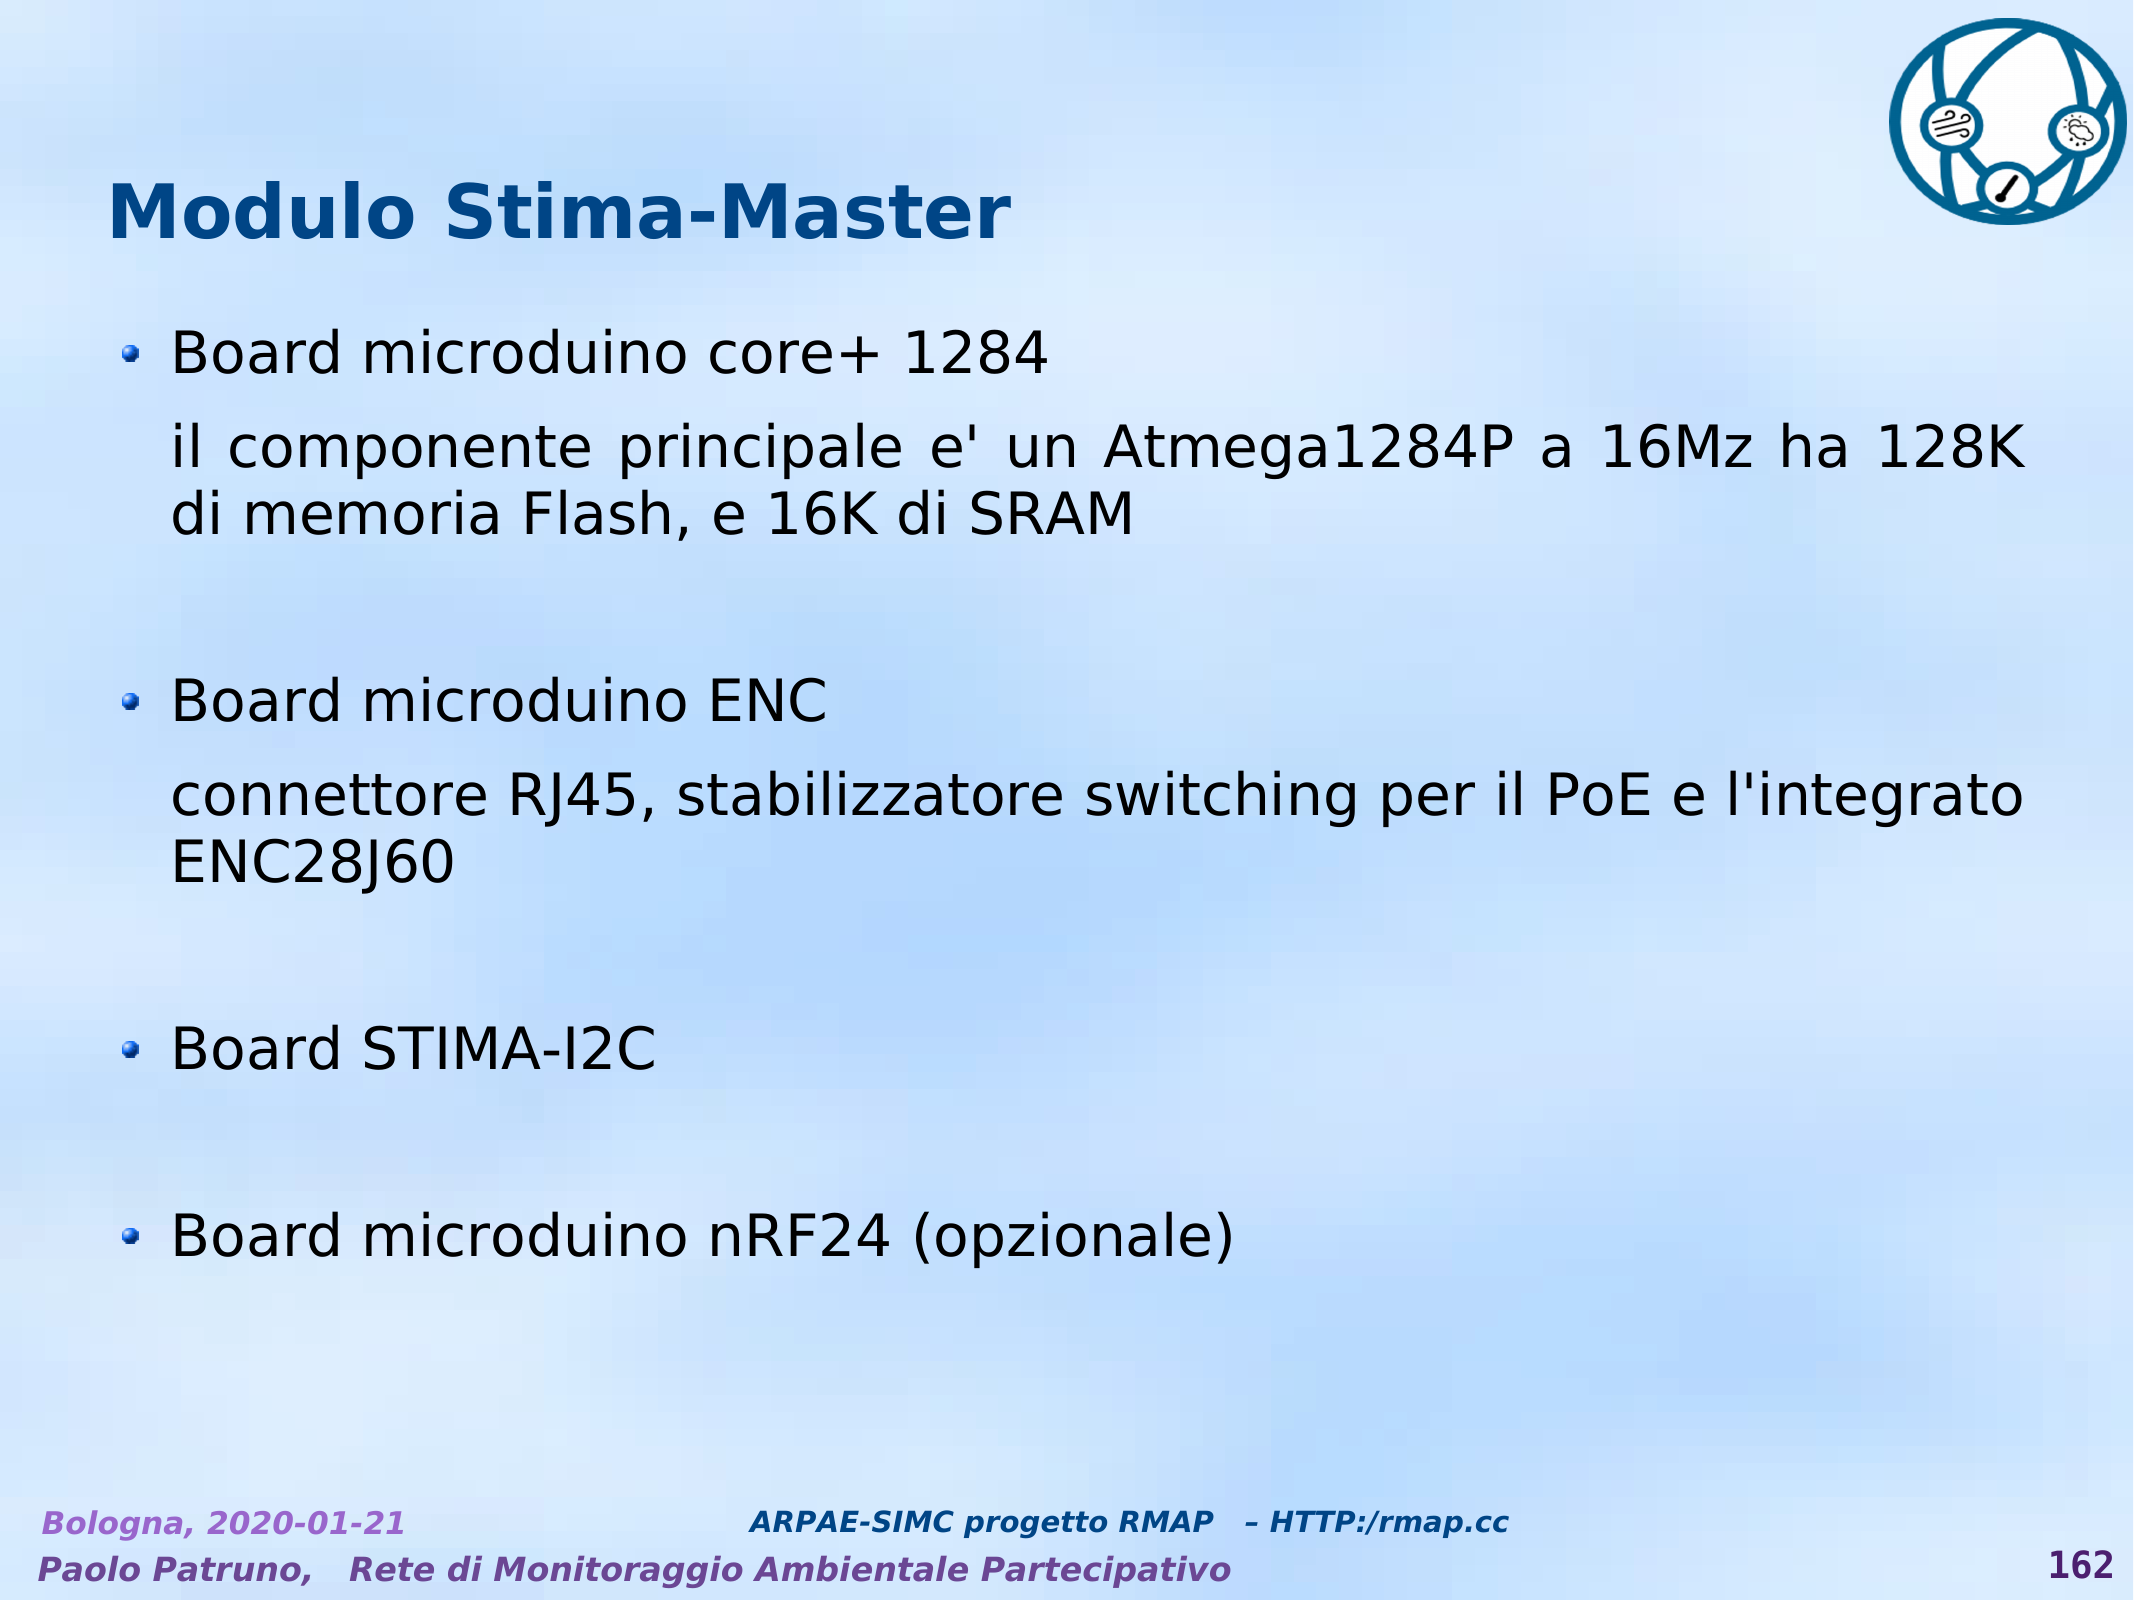

# Modulo Stima-Master
Board microduino core+ 1284
il componente principale e' un Atmega1284P a 16Mz ha 128K di memoria Flash, e 16K di SRAM
Board microduino ENC
connettore RJ45, stabilizzatore switching per il PoE e l'integrato ENC28J60
Board STIMA-I2C
Board microduino nRF24 (opzionale)